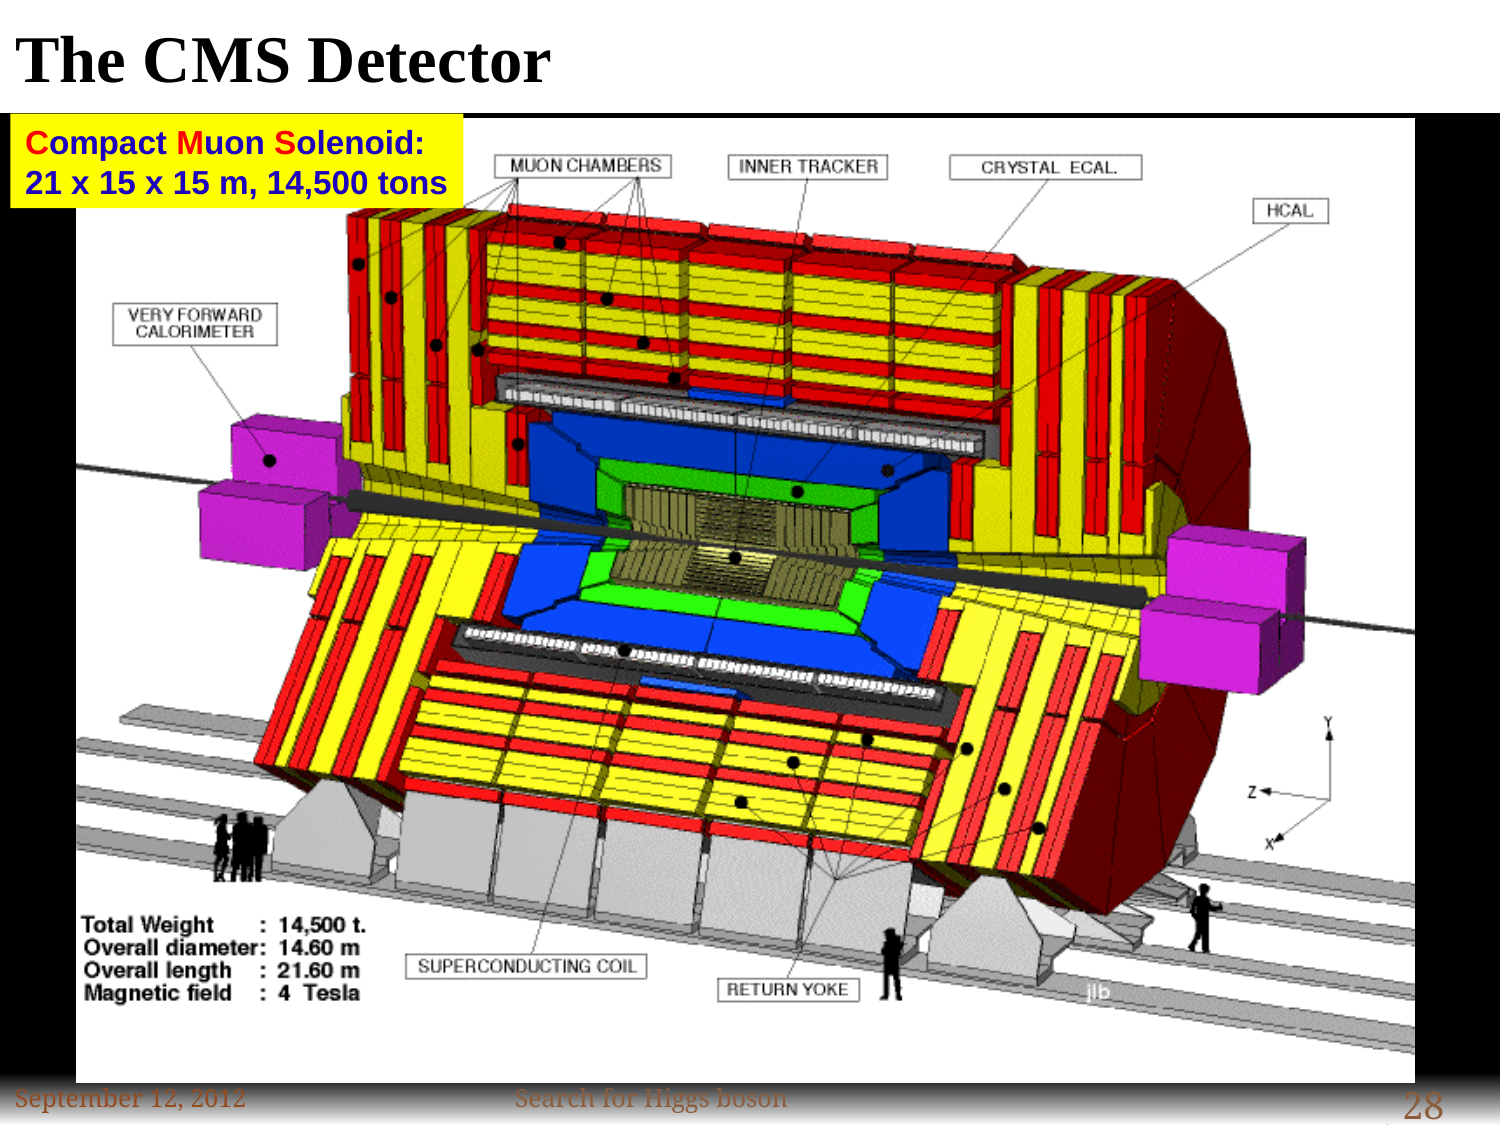

# The CMS Detector
Compact Muon Solenoid:
21 x 15 x 15 m, 14,500 tons
September 12, 2012
Search for Higgs boson